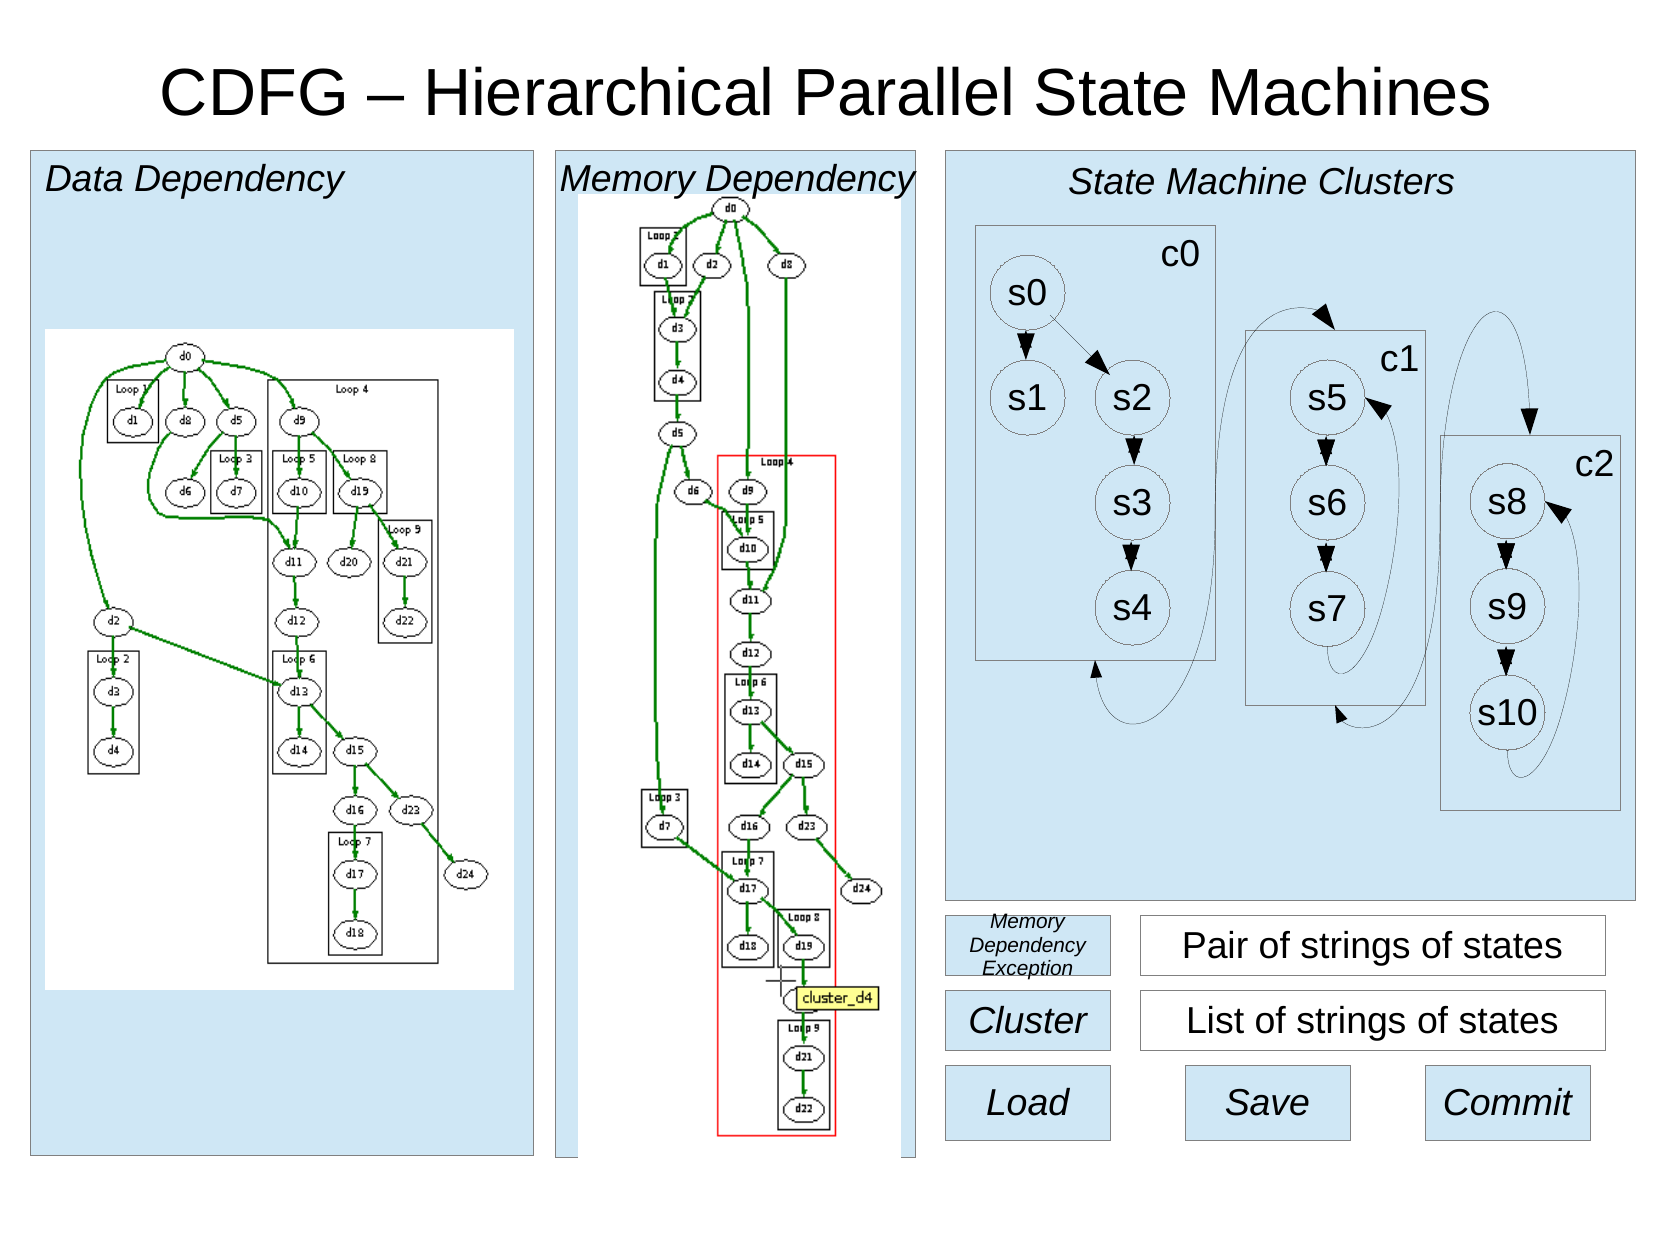

# CDFG – Hierarchical Parallel State Machines
Data Dependency
Memory Dependency
State Machine Clusters
c0
s0
c1
s5
s1
s2
s5
c2
s8
s5
s6
s3
s6
s9
s6
s4
s7
s7
s10
s7
Memory
Dependency
Exception
Pair of strings of states
Cluster
List of strings of states
Load
Save
Commit